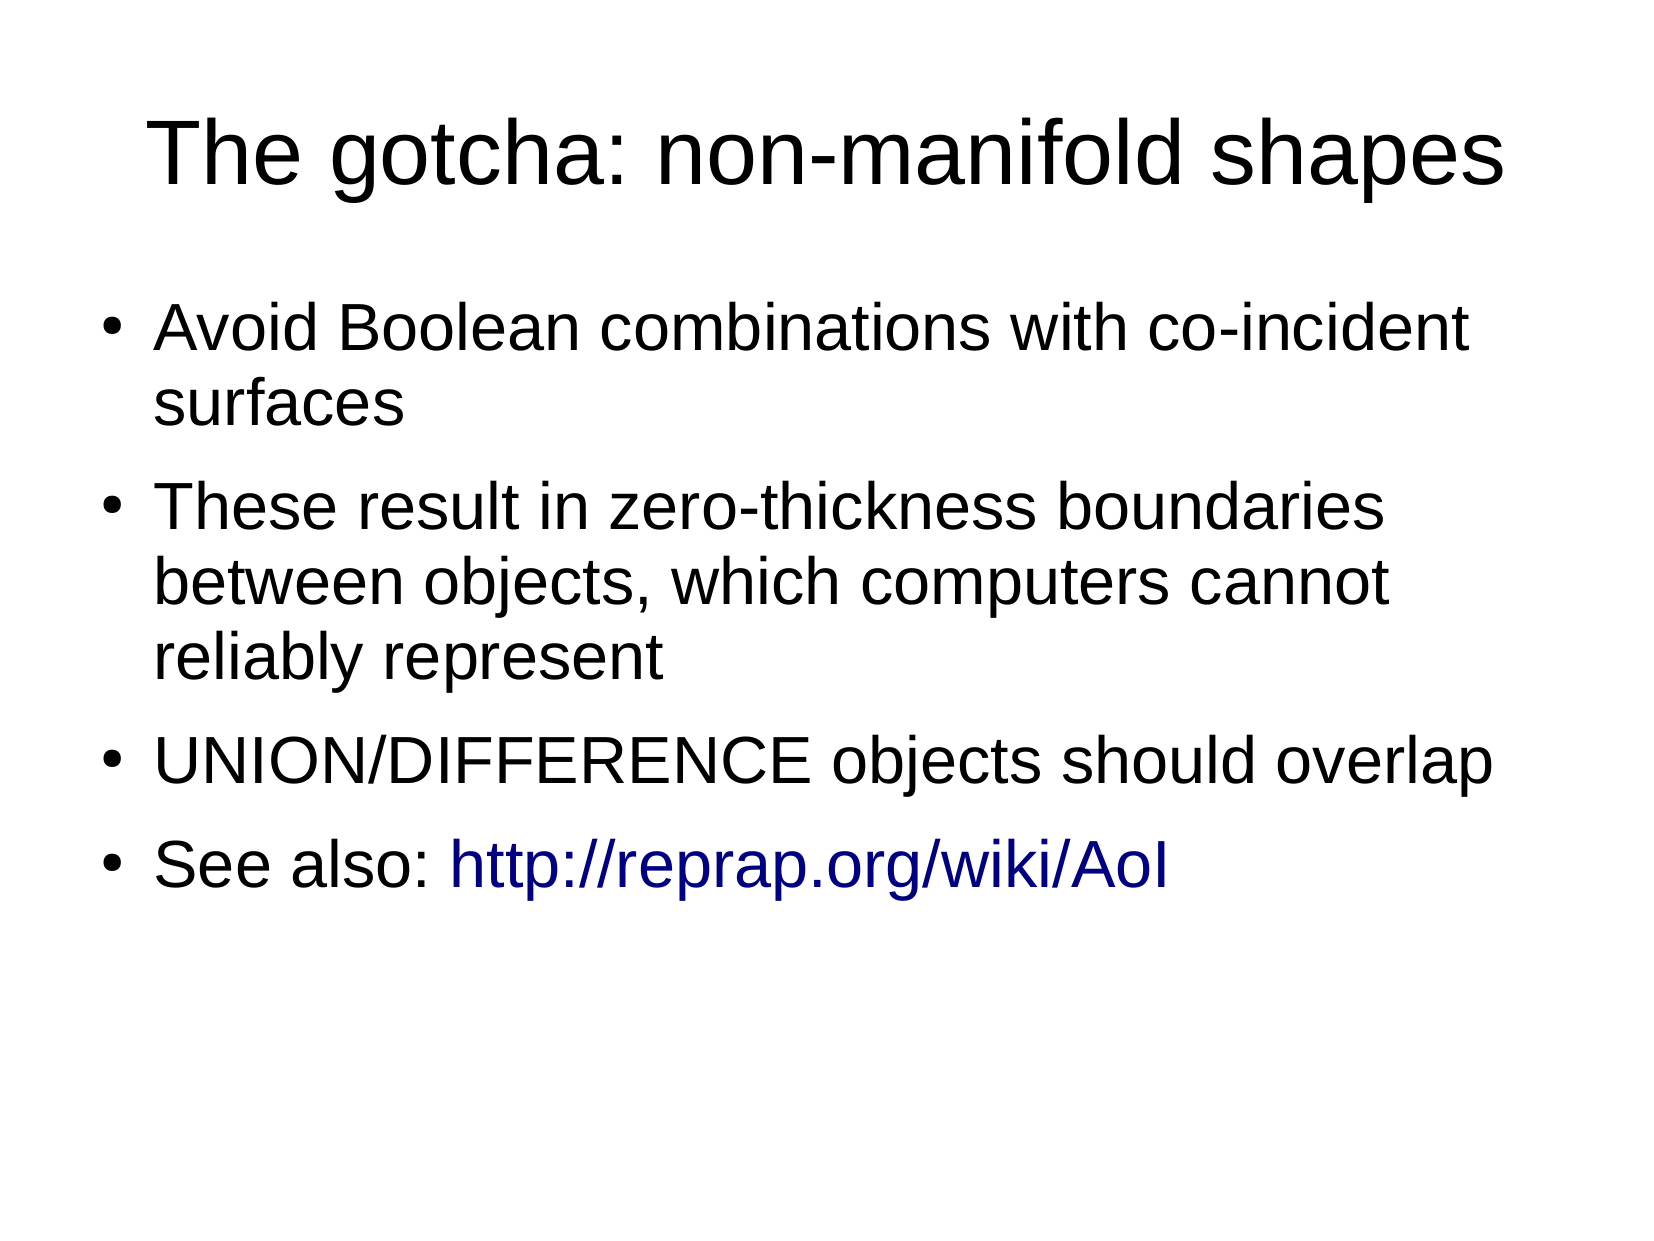

# The gotcha: non-manifold shapes
Avoid Boolean combinations with co-incident surfaces
These result in zero-thickness boundaries between objects, which computers cannot reliably represent
UNION/DIFFERENCE objects should overlap
See also: http://reprap.org/wiki/AoI